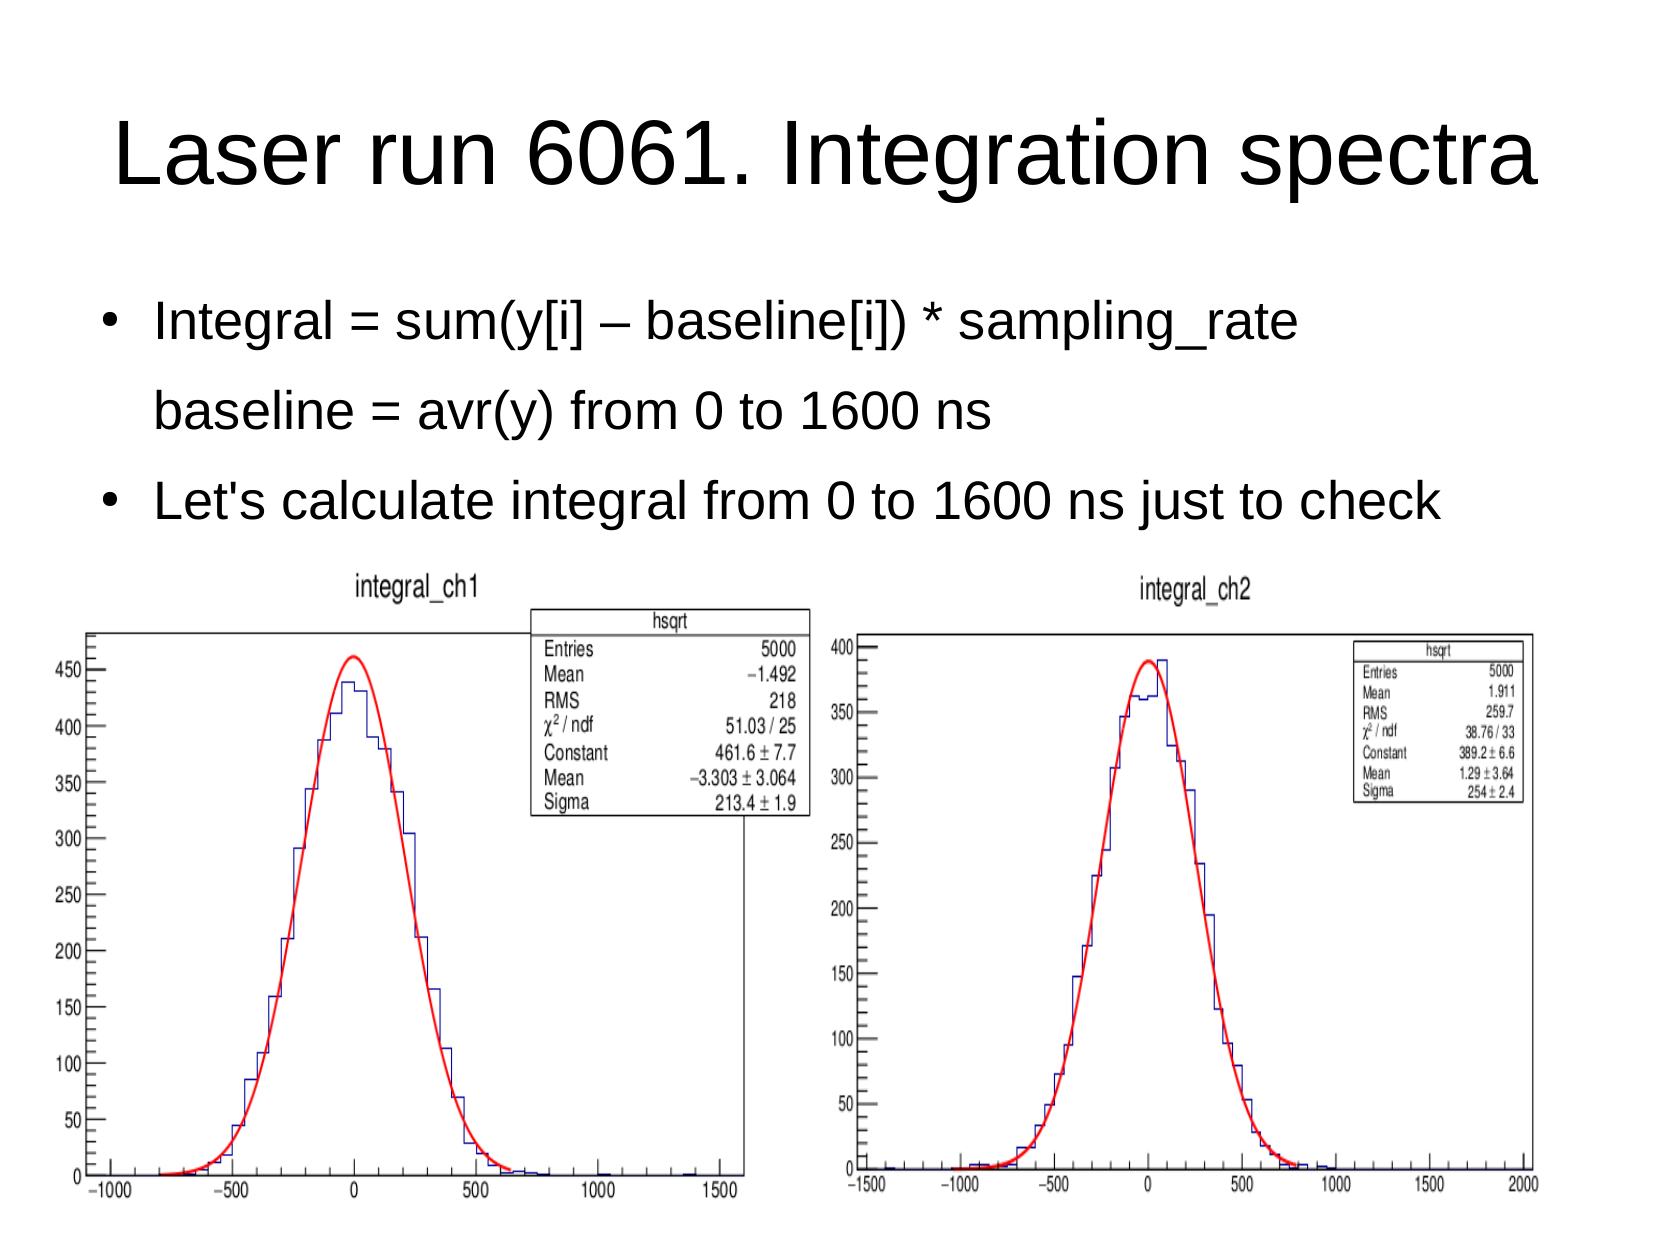

# Laser run 6061. Integration spectra
Integral = sum(y[i] – baseline[i]) * sampling_rate
baseline = avr(y) from 0 to 1600 ns
Let's calculate integral from 0 to 1600 ns just to check